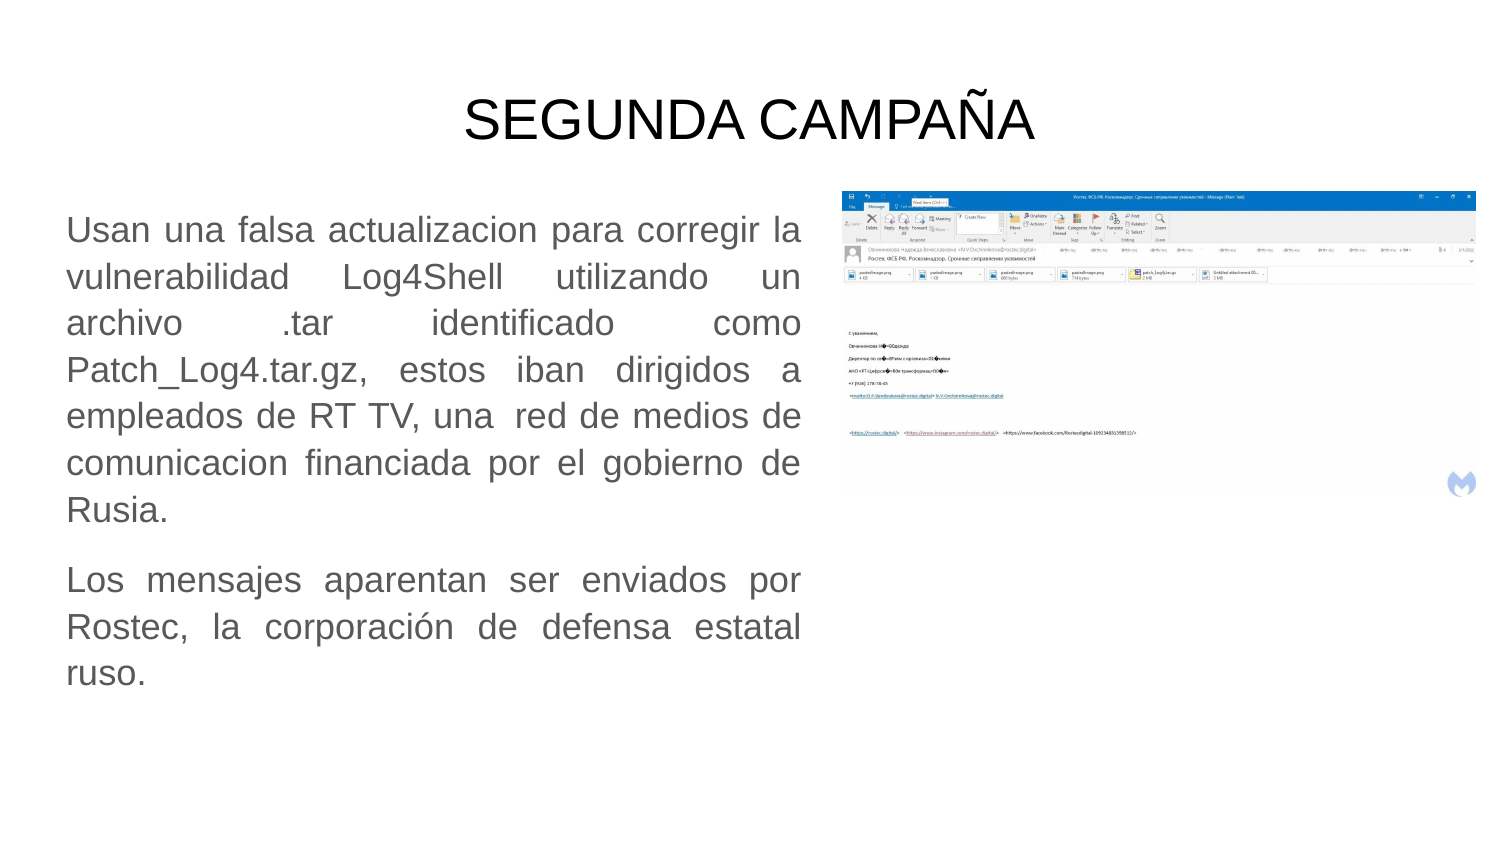

# SEGUNDA CAMPAÑA
Usan una falsa actualizacion para corregir la vulnerabilidad Log4Shell utilizando un archivo .tar identificado como Patch_Log4.tar.gz, estos iban dirigidos a empleados de RT TV, una 	red de medios de comunicacion financiada por el gobierno de Rusia.
Los mensajes aparentan ser enviados por Rostec, la corporación de defensa estatal ruso.